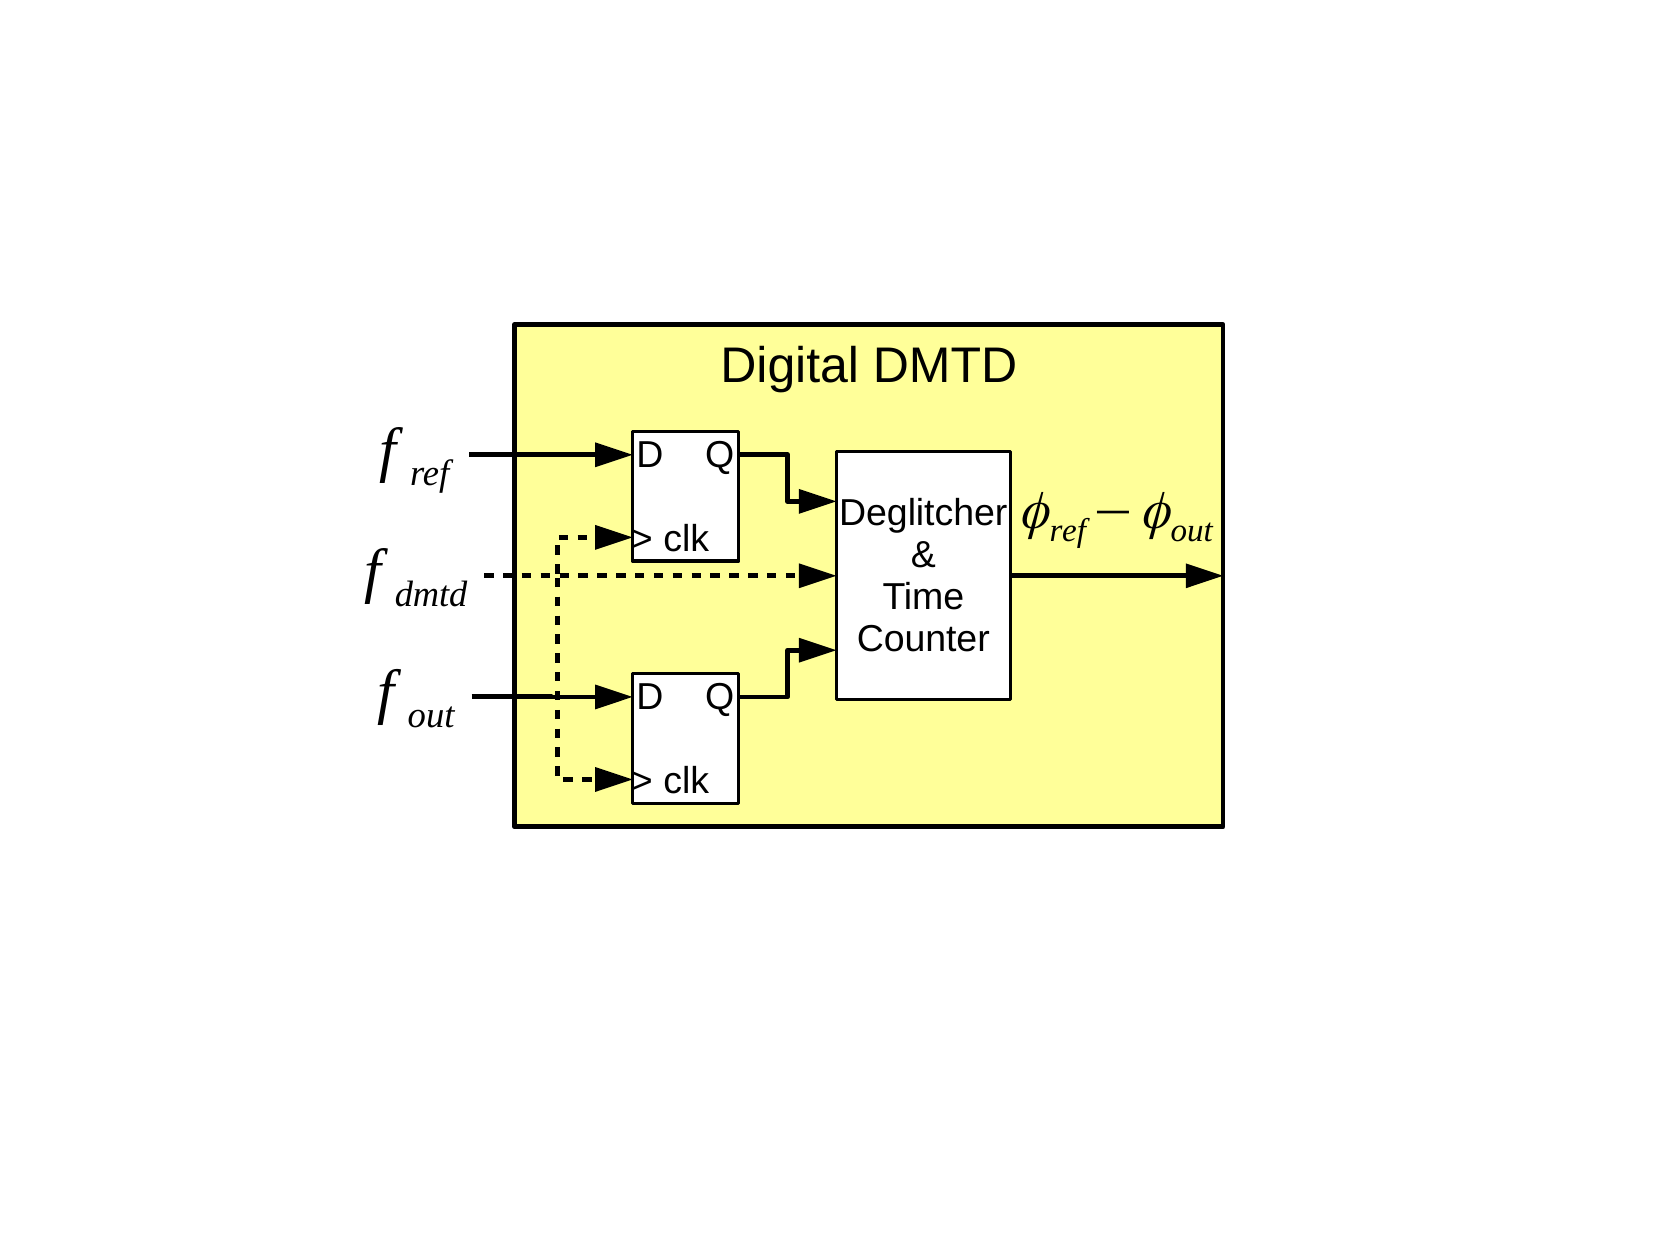

Digital DMTD
D Q
> clk
Deglitcher
&
Time
Counter
D Q
> clk